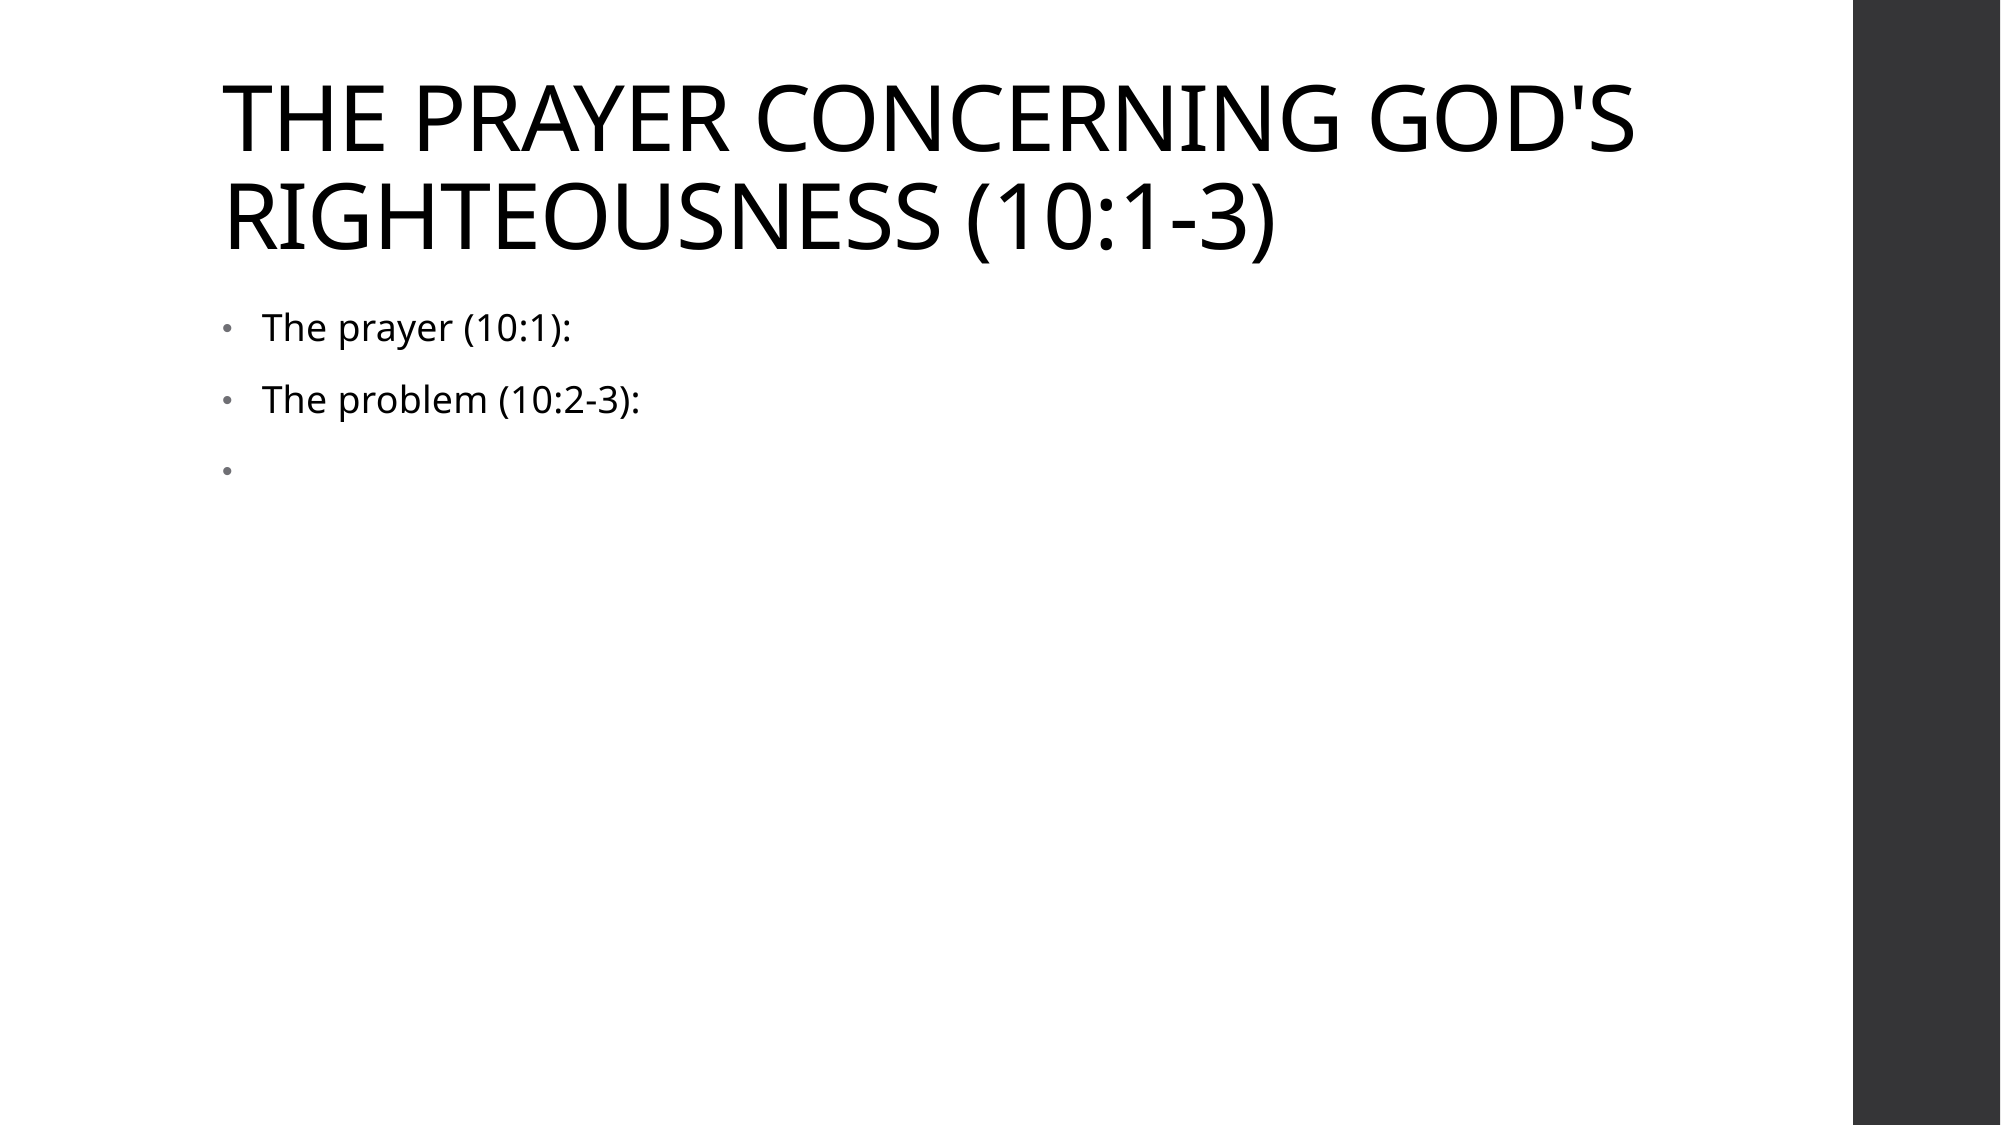

# THE PRAYER CONCERNING GOD'S RIGHTEOUSNESS (10:1-3)
 The prayer (10:1):
 The problem (10:2-3):